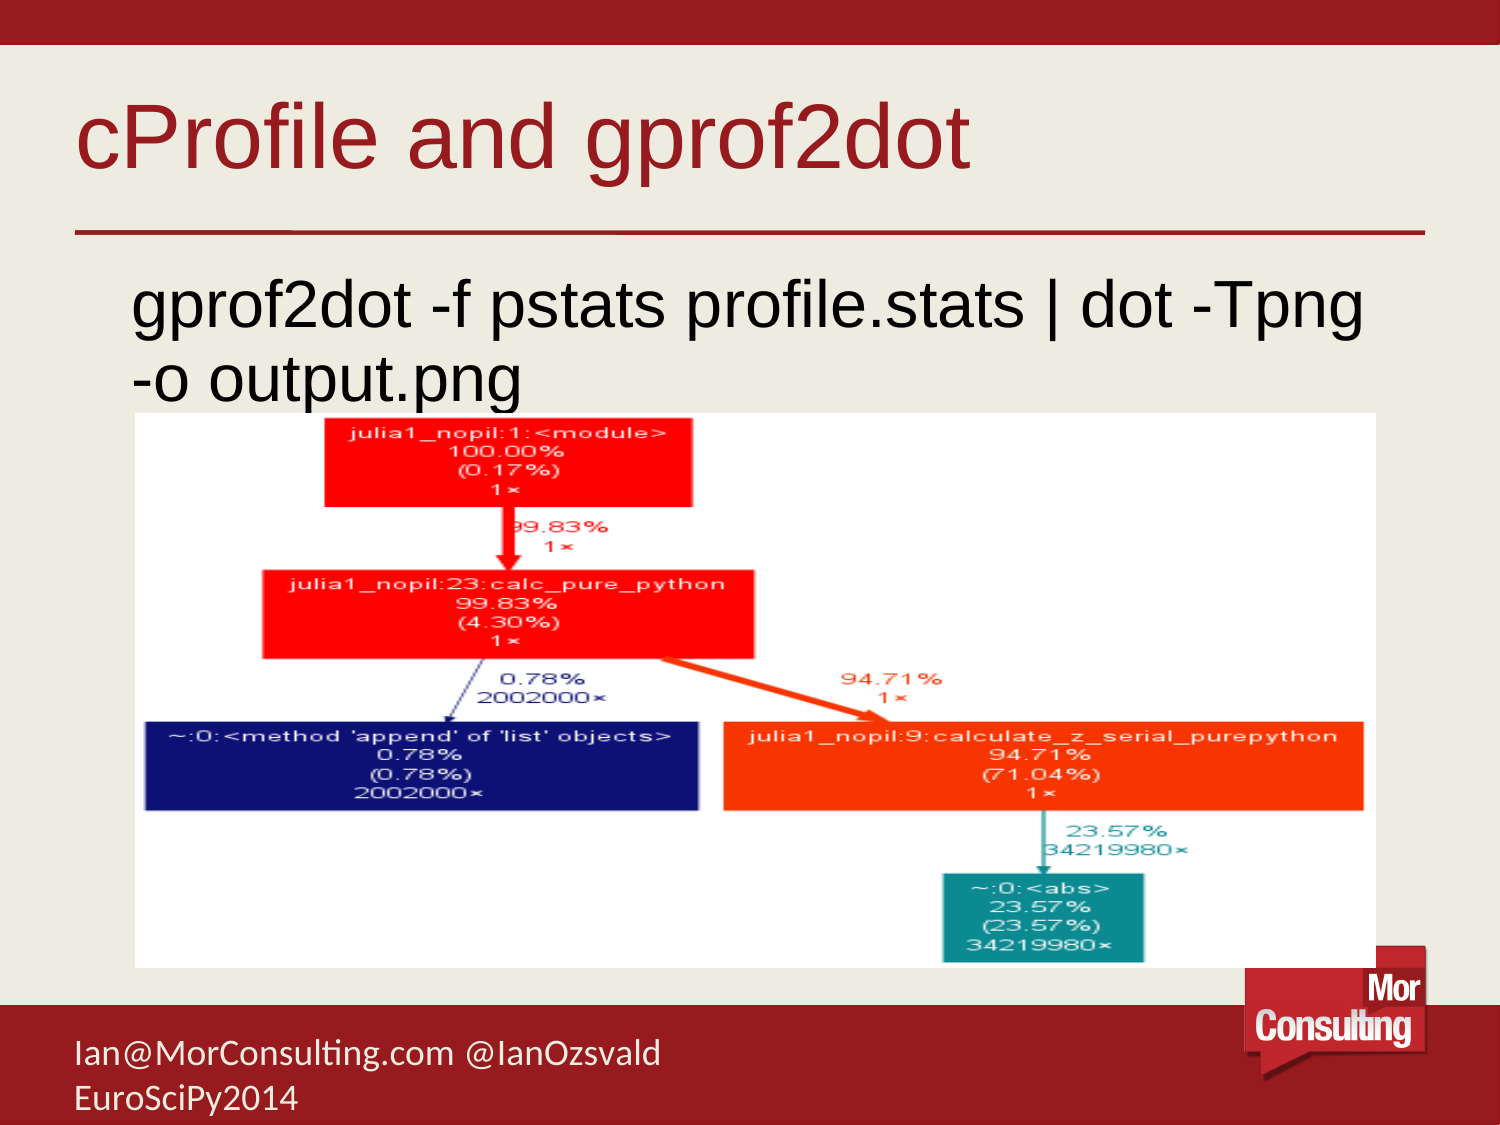

# cProfile and gprof2dot
gprof2dot -f pstats profile.stats | dot -Tpng -o output.png